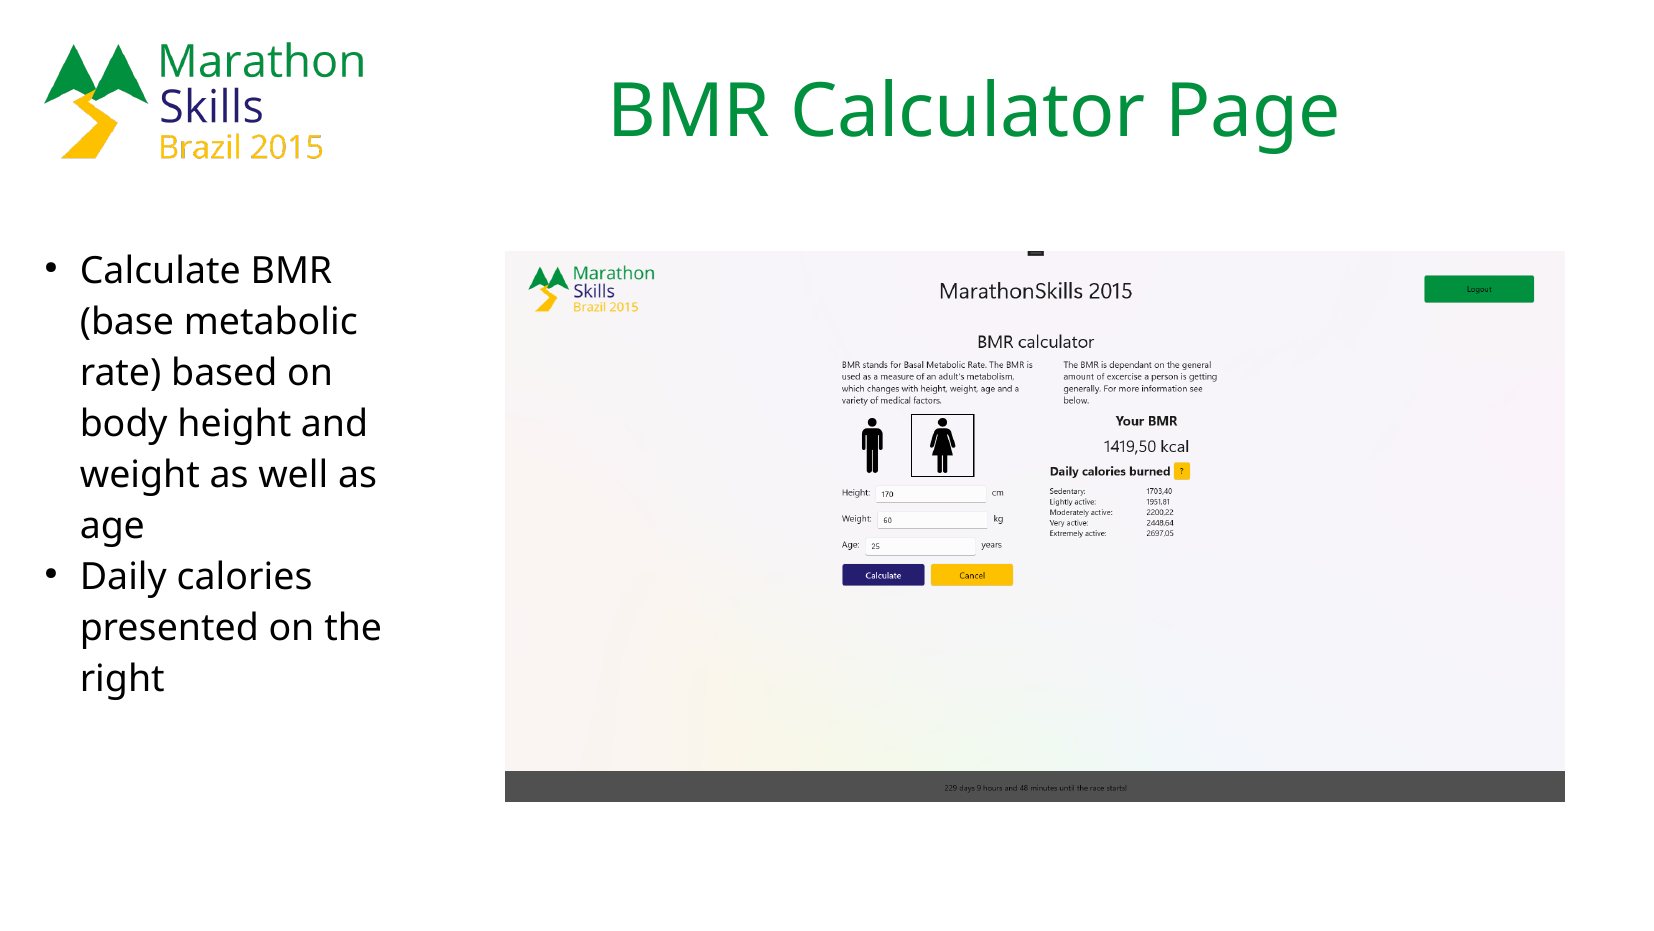

# BMR Calculator Page
Calculate BMR (base metabolic rate) based on body height and weight as well as age
Daily calories presented on the right